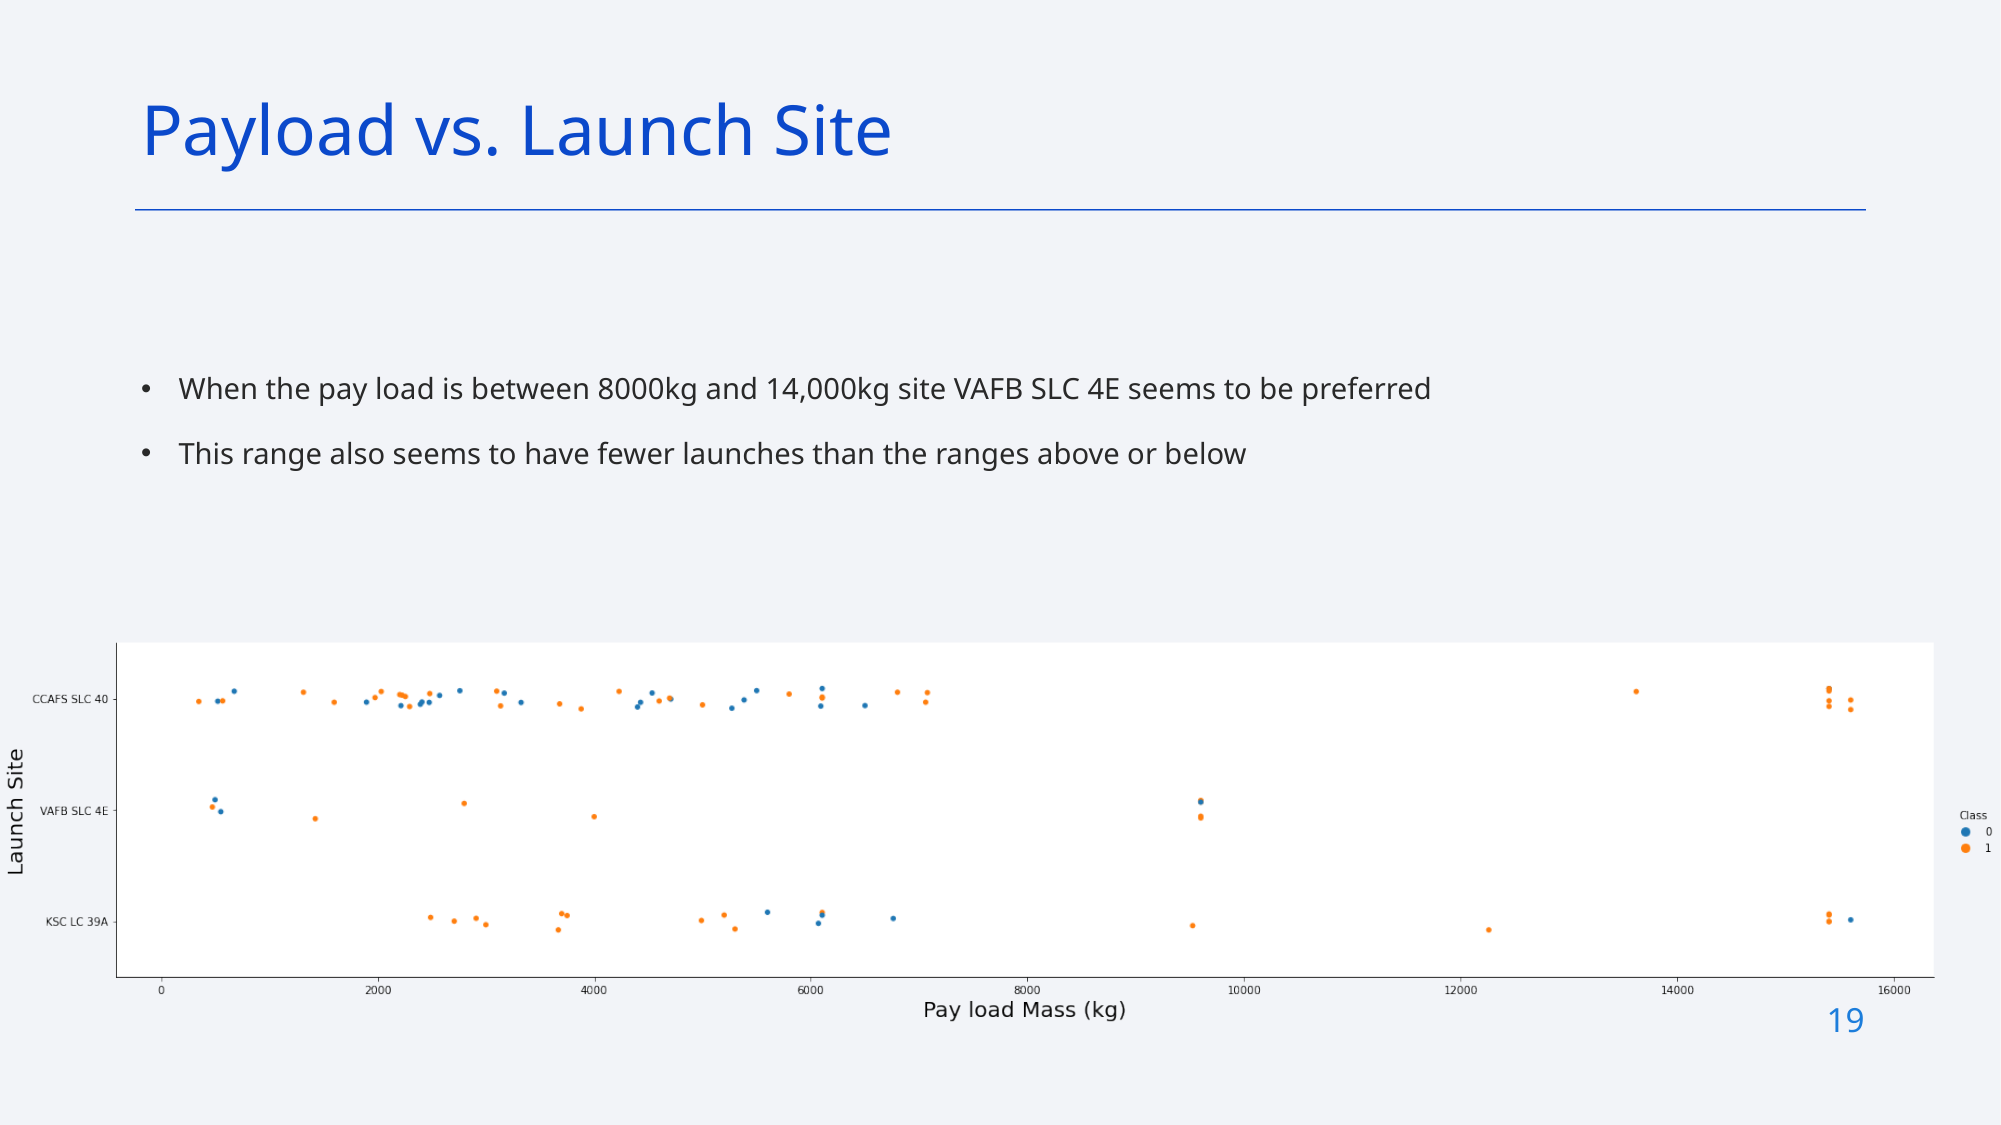

Payload vs. Launch Site
# When the pay load is between 8000kg and 14,000kg site VAFB SLC 4E seems to be preferred
This range also seems to have fewer launches than the ranges above or below